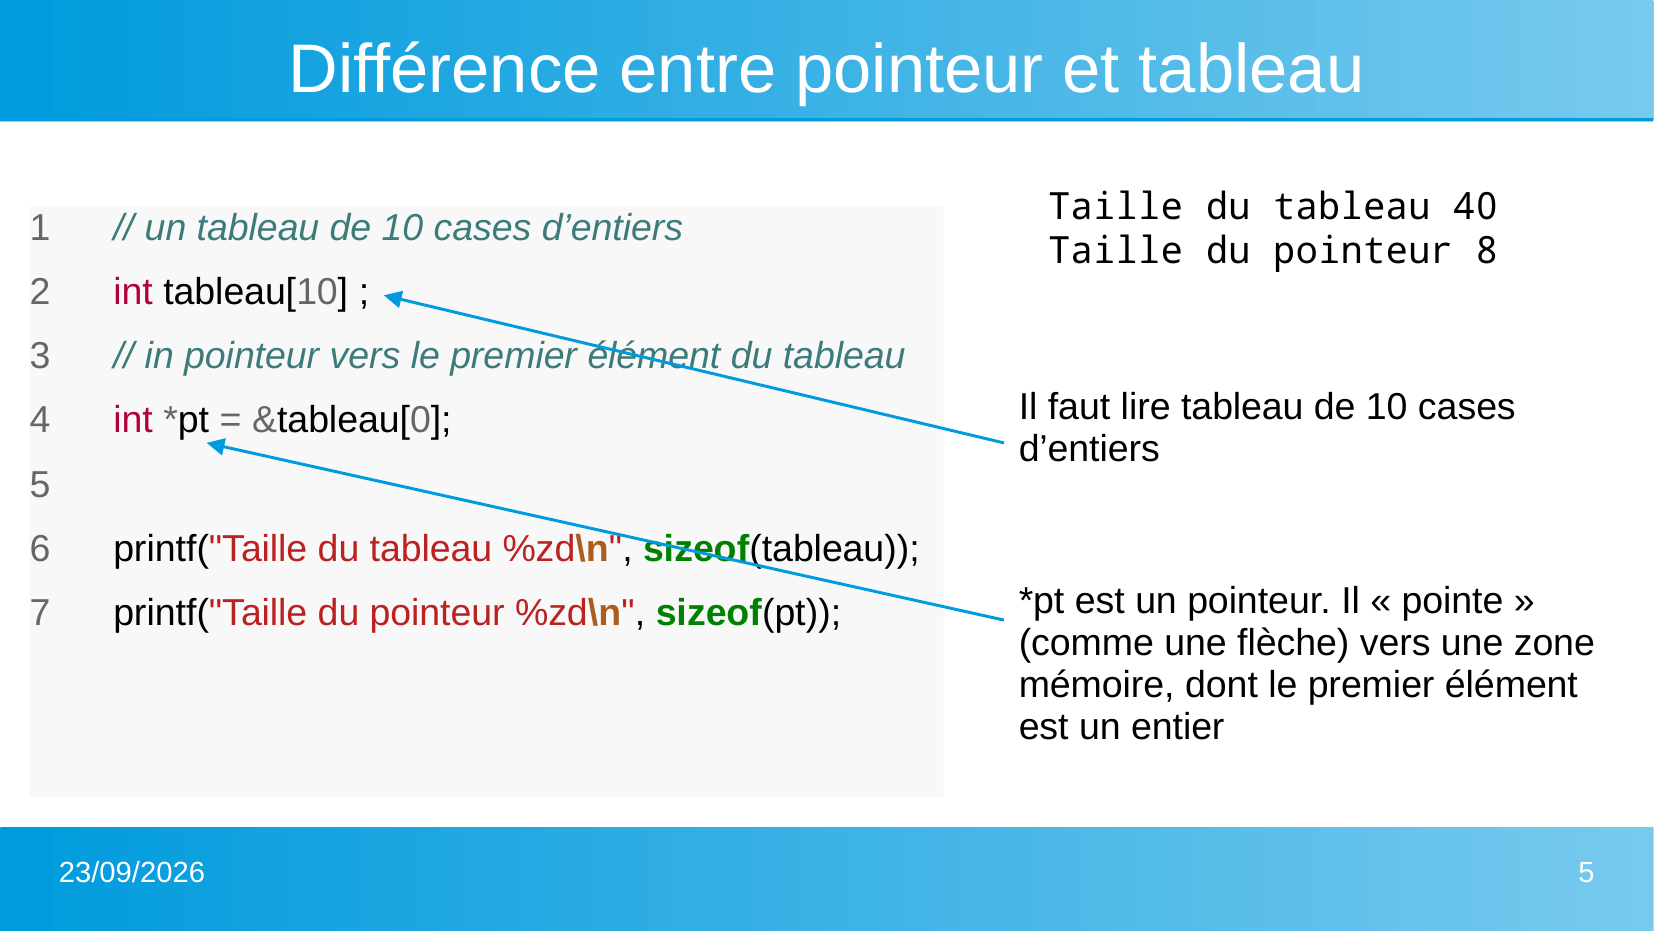

# Différence entre pointeur et tableau
Taille du tableau 40
Taille du pointeur 8
1 // un tableau de 10 cases d’entiers
2 int tableau[10] ;
3 // in pointeur vers le premier élément du tableau
4 int *pt = &tableau[0];
5
6 printf("Taille du tableau %zd\n", sizeof(tableau));
7 printf("Taille du pointeur %zd\n", sizeof(pt));
Il faut lire tableau de 10 cases d’entiers
*pt est un pointeur. Il « pointe » (comme une flèche) vers une zone mémoire, dont le premier élément est un entier
5